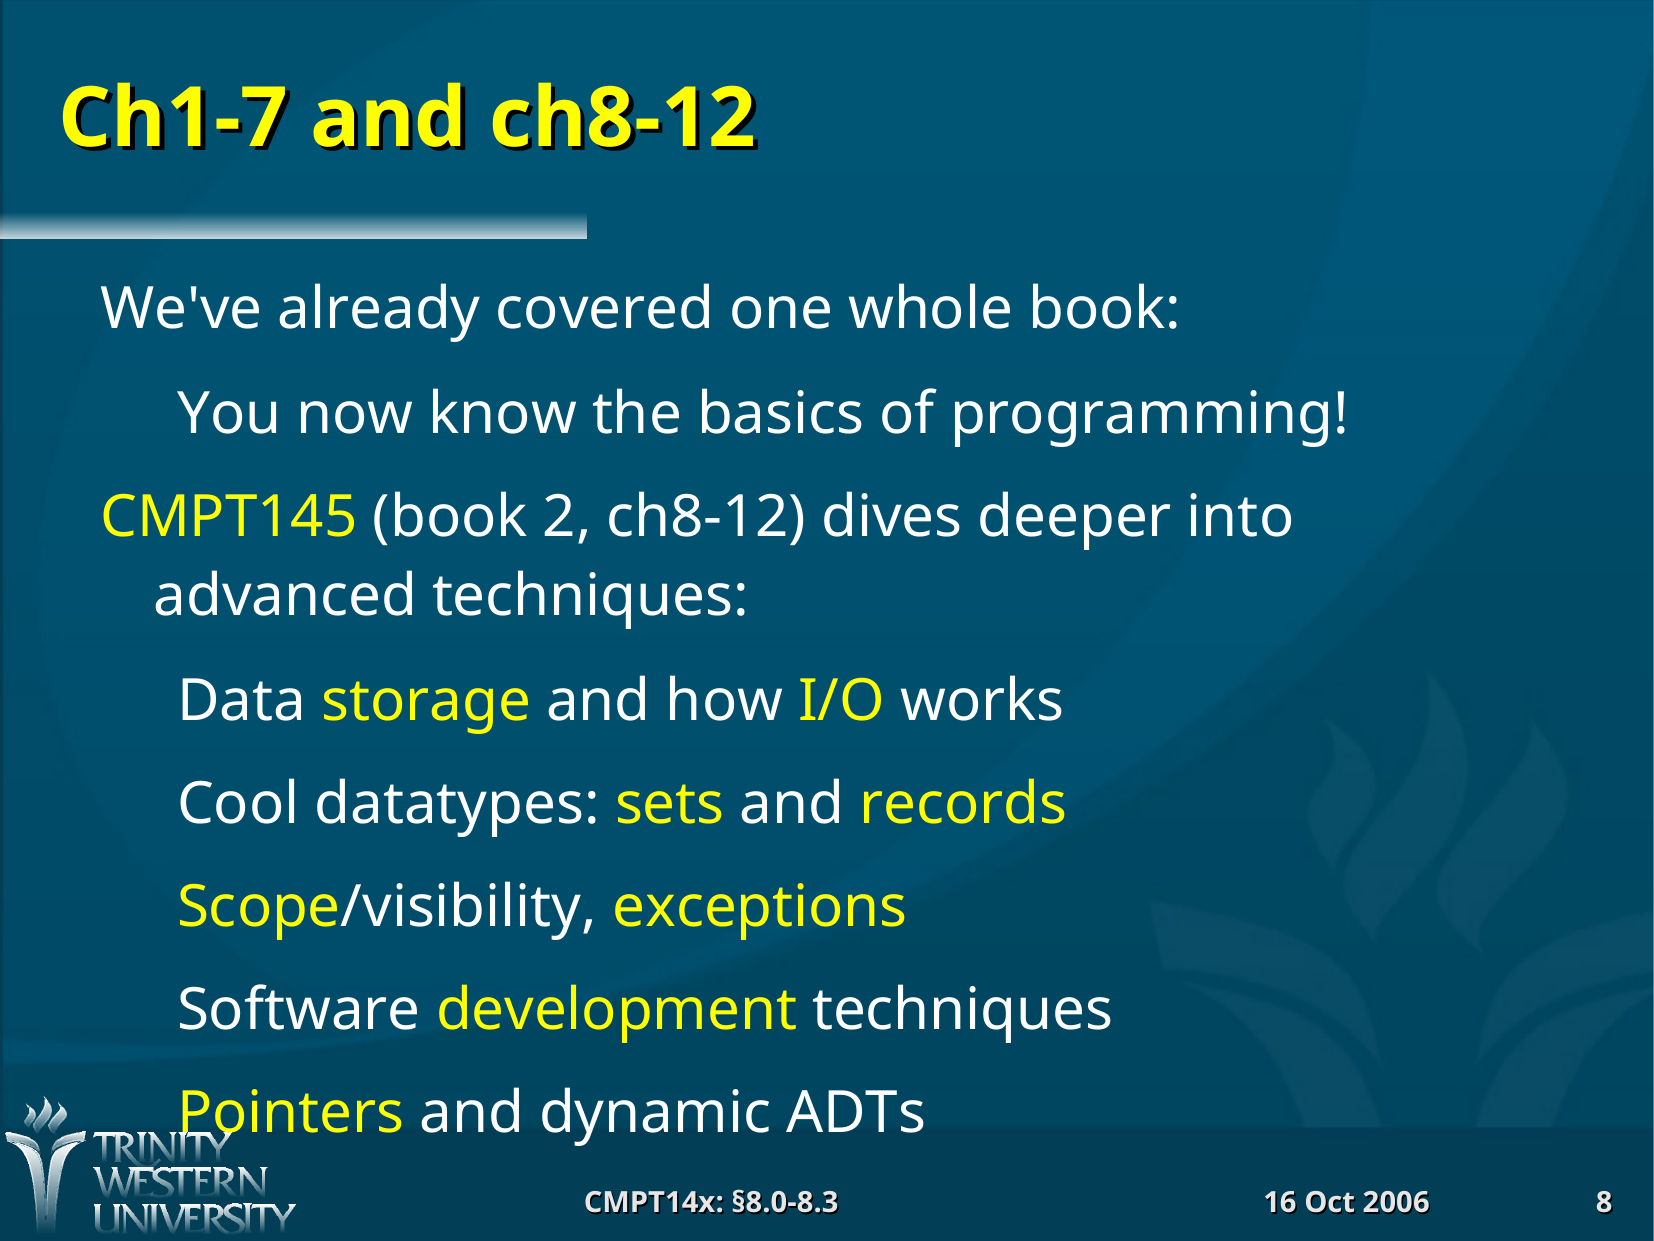

# Ch1-7 and ch8-12
We've already covered one whole book:
You now know the basics of programming!
CMPT145 (book 2, ch8-12) dives deeper into advanced techniques:
Data storage and how I/O works
Cool datatypes: sets and records
Scope/visibility, exceptions
Software development techniques
Pointers and dynamic ADTs
CMPT14x: §8.0-8.3
16 Oct 2006
8